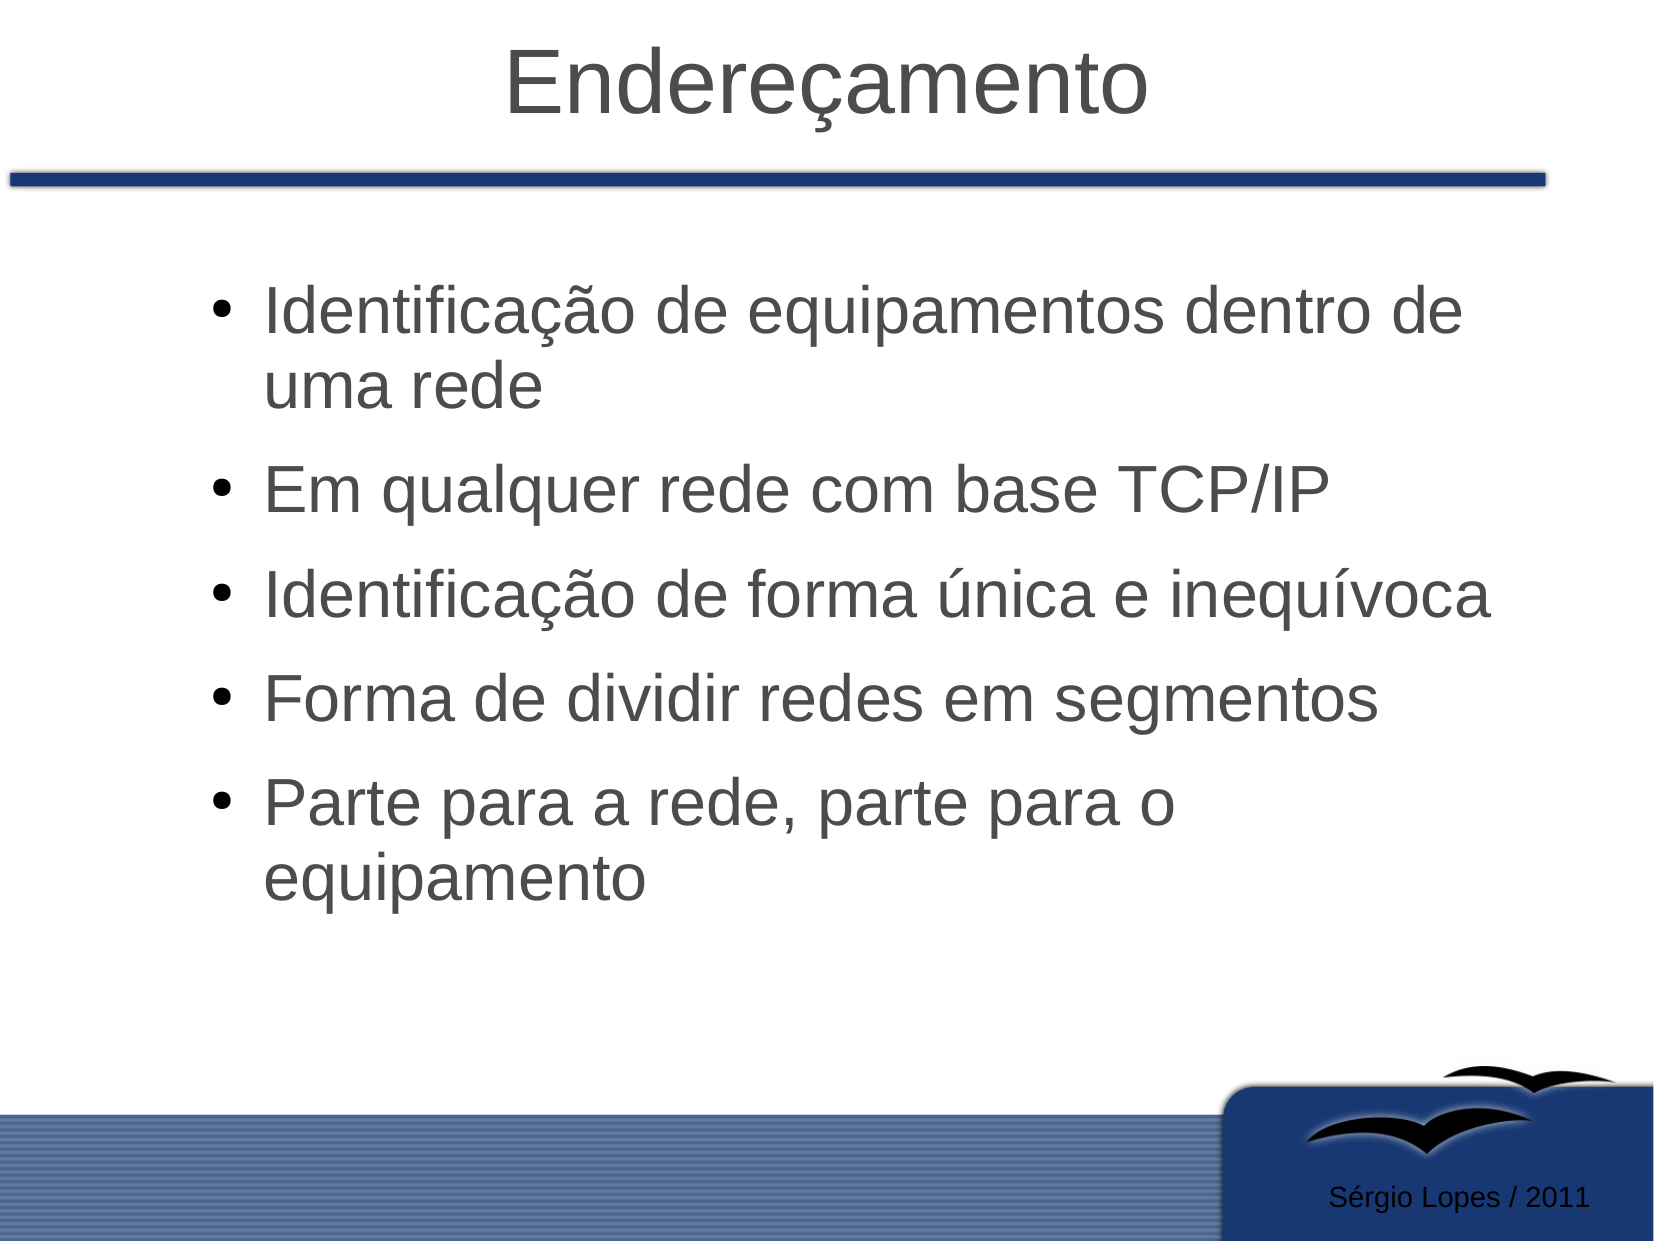

# Endereçamento
Identificação de equipamentos dentro de uma rede
Em qualquer rede com base TCP/IP
Identificação de forma única e inequívoca
Forma de dividir redes em segmentos
Parte para a rede, parte para o equipamento
Sérgio Lopes / 2011